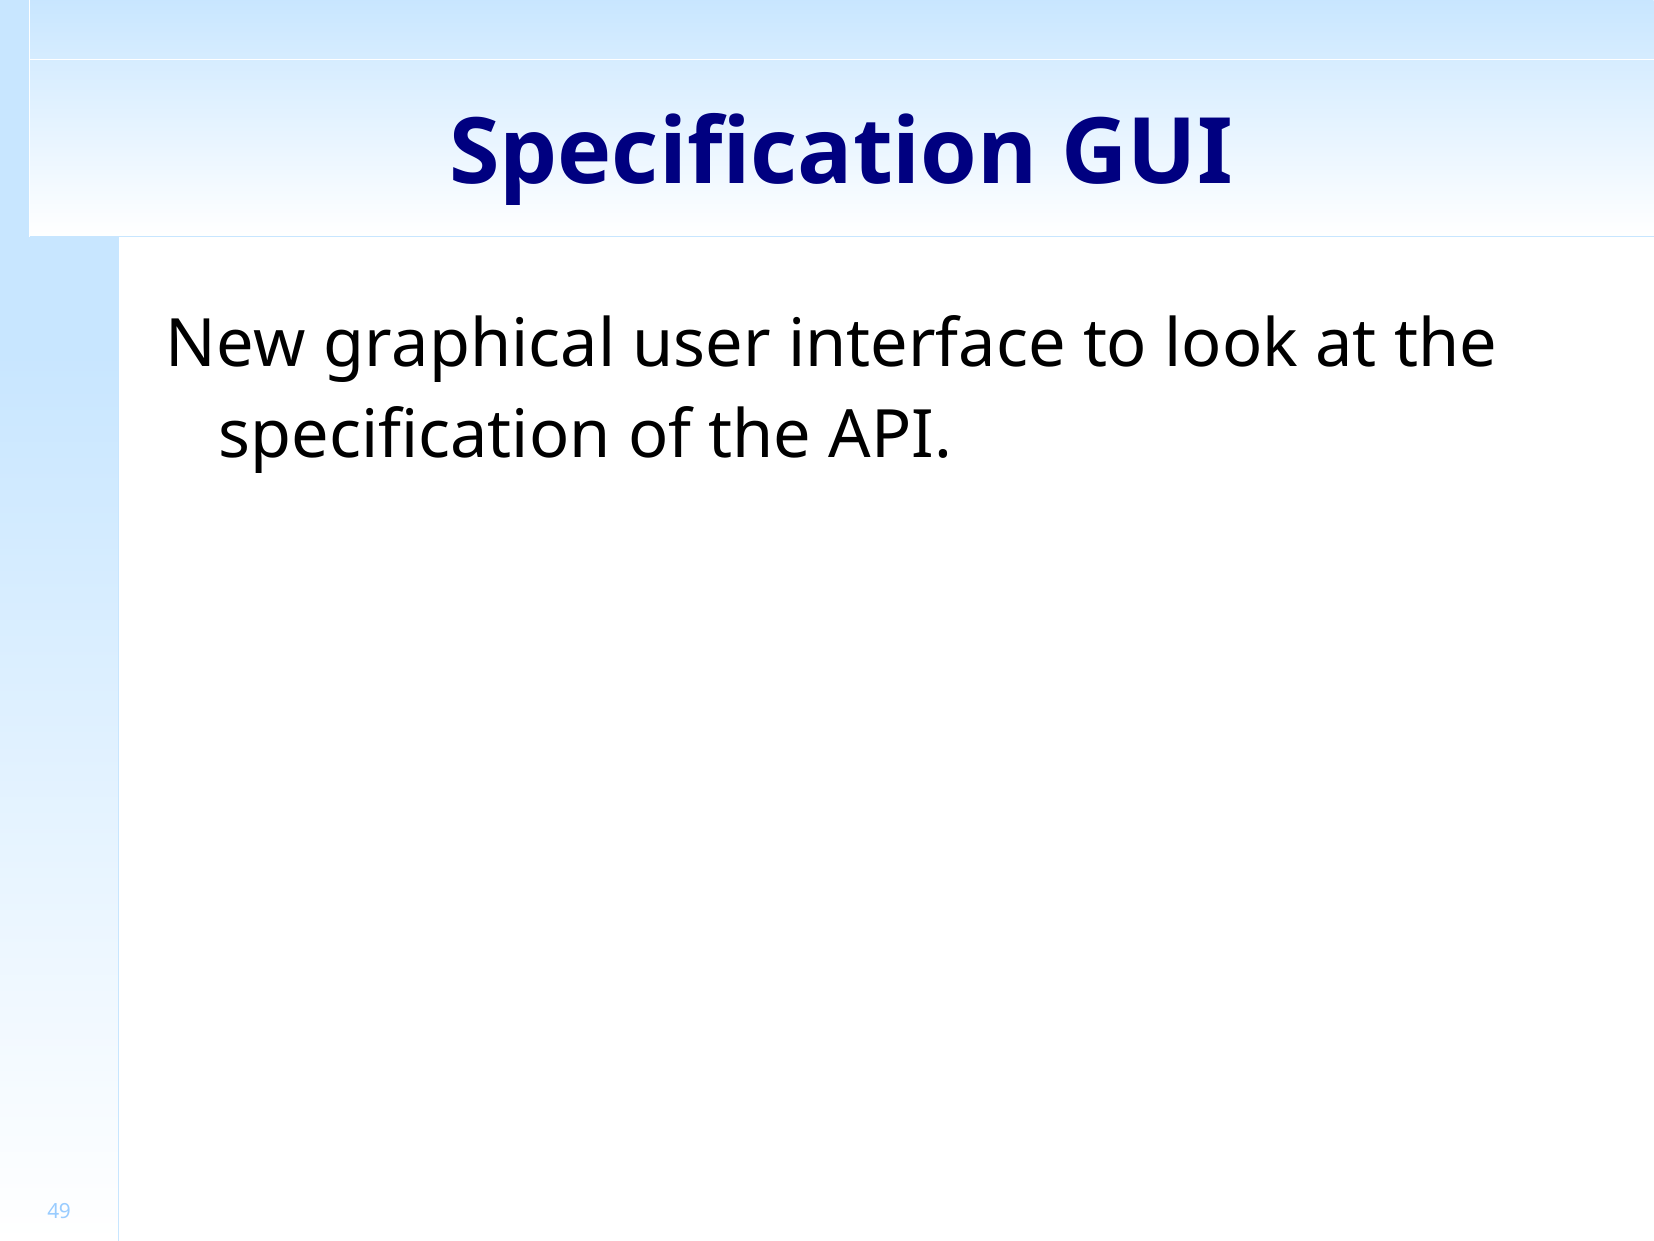

# Specification GUI
New graphical user interface to look at the specification of the API.